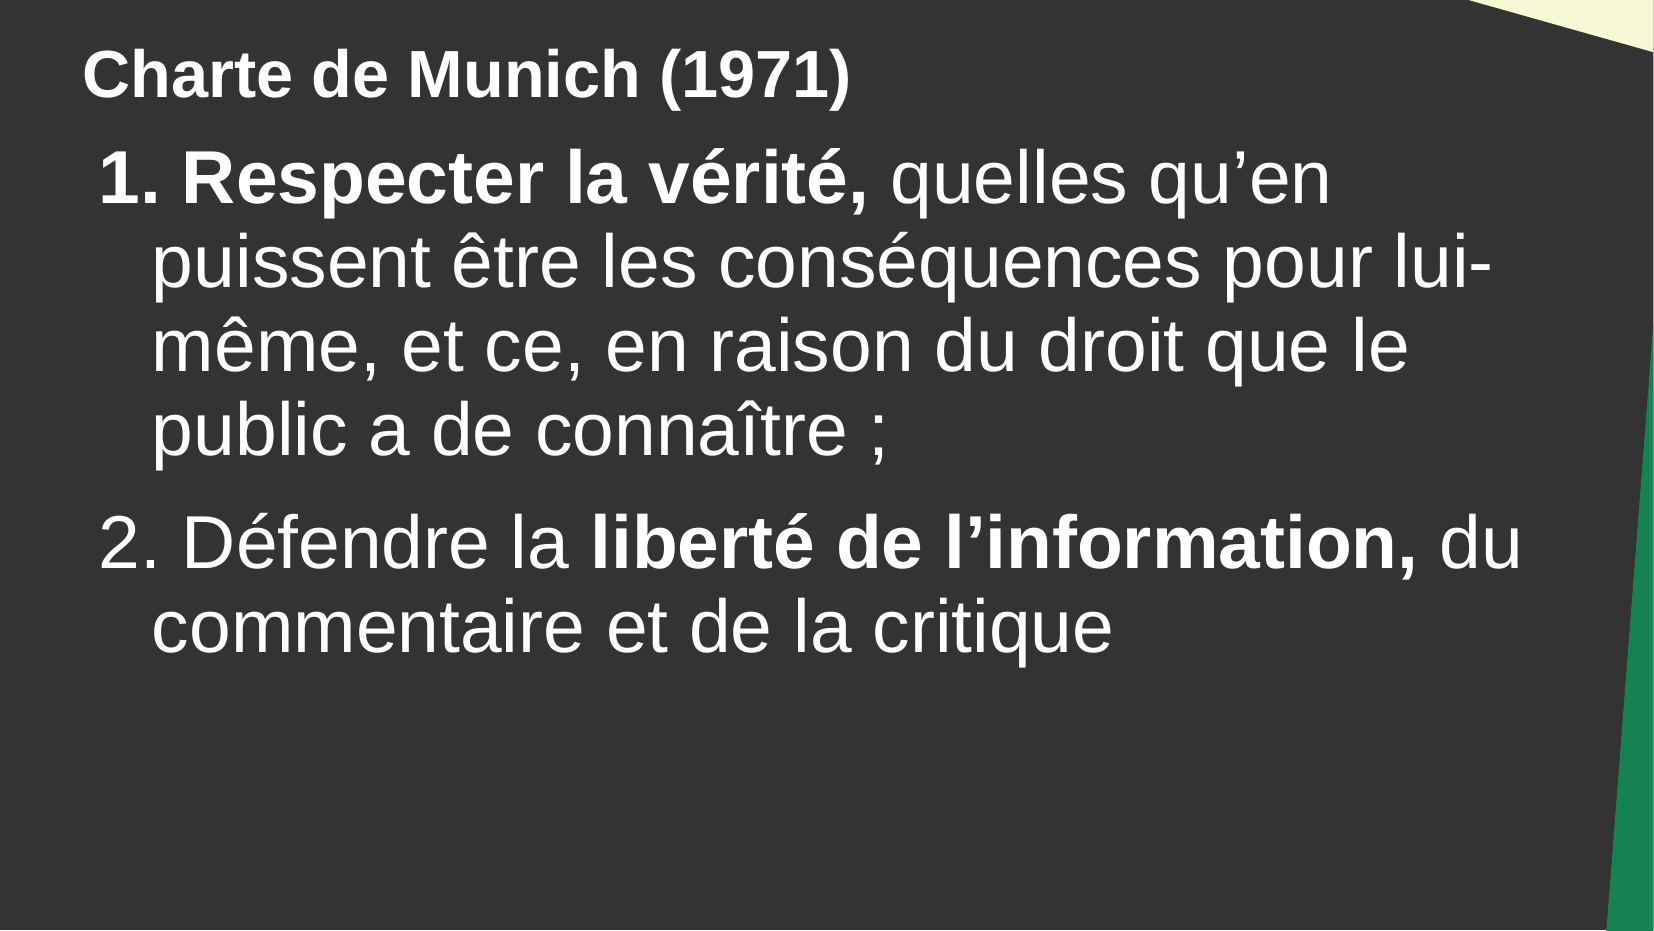

# Charte de Munich (1971)
 Respecter la vérité, quelles qu’en puissent être les conséquences pour lui-même, et ce, en raison du droit que le public a de connaître ;
 Défendre la liberté de l’information, du commentaire et de la critique